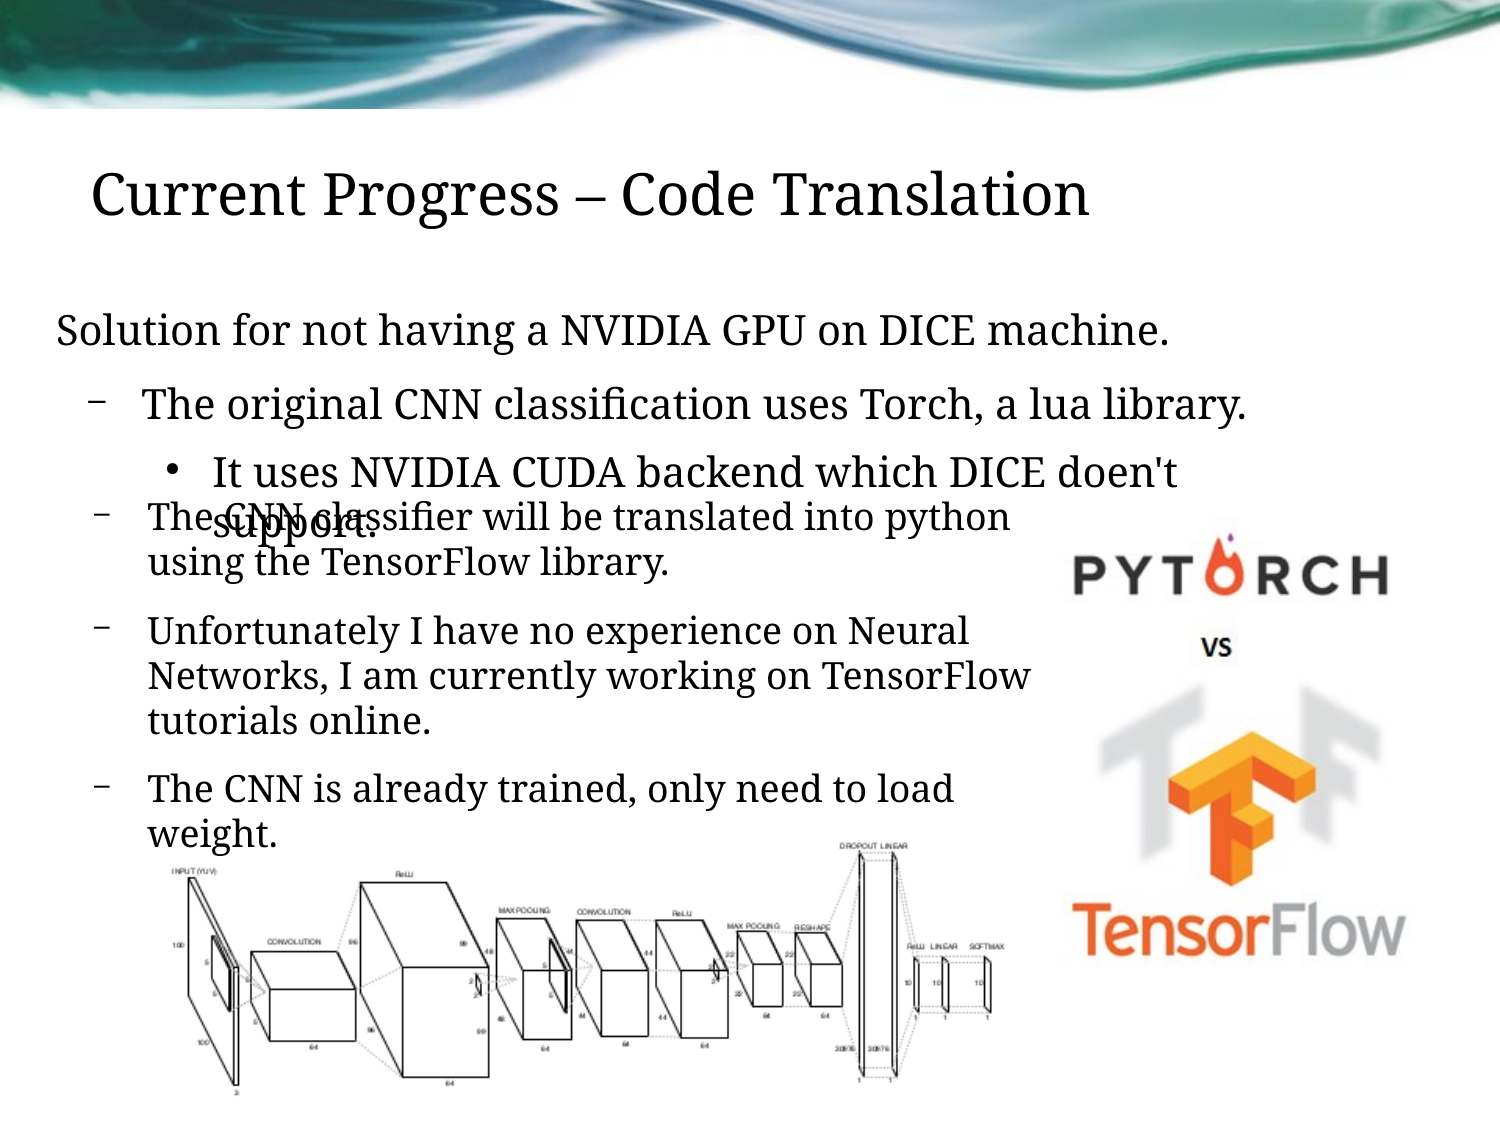

# Current Progress – Code Translation
Solution for not having a NVIDIA GPU on DICE machine.
The original CNN classification uses Torch, a lua library.
It uses NVIDIA CUDA backend which DICE doen't support.
The CNN classifier will be translated into python using the TensorFlow library.
Unfortunately I have no experience on Neural Networks, I am currently working on TensorFlow tutorials online.
The CNN is already trained, only need to load weight.